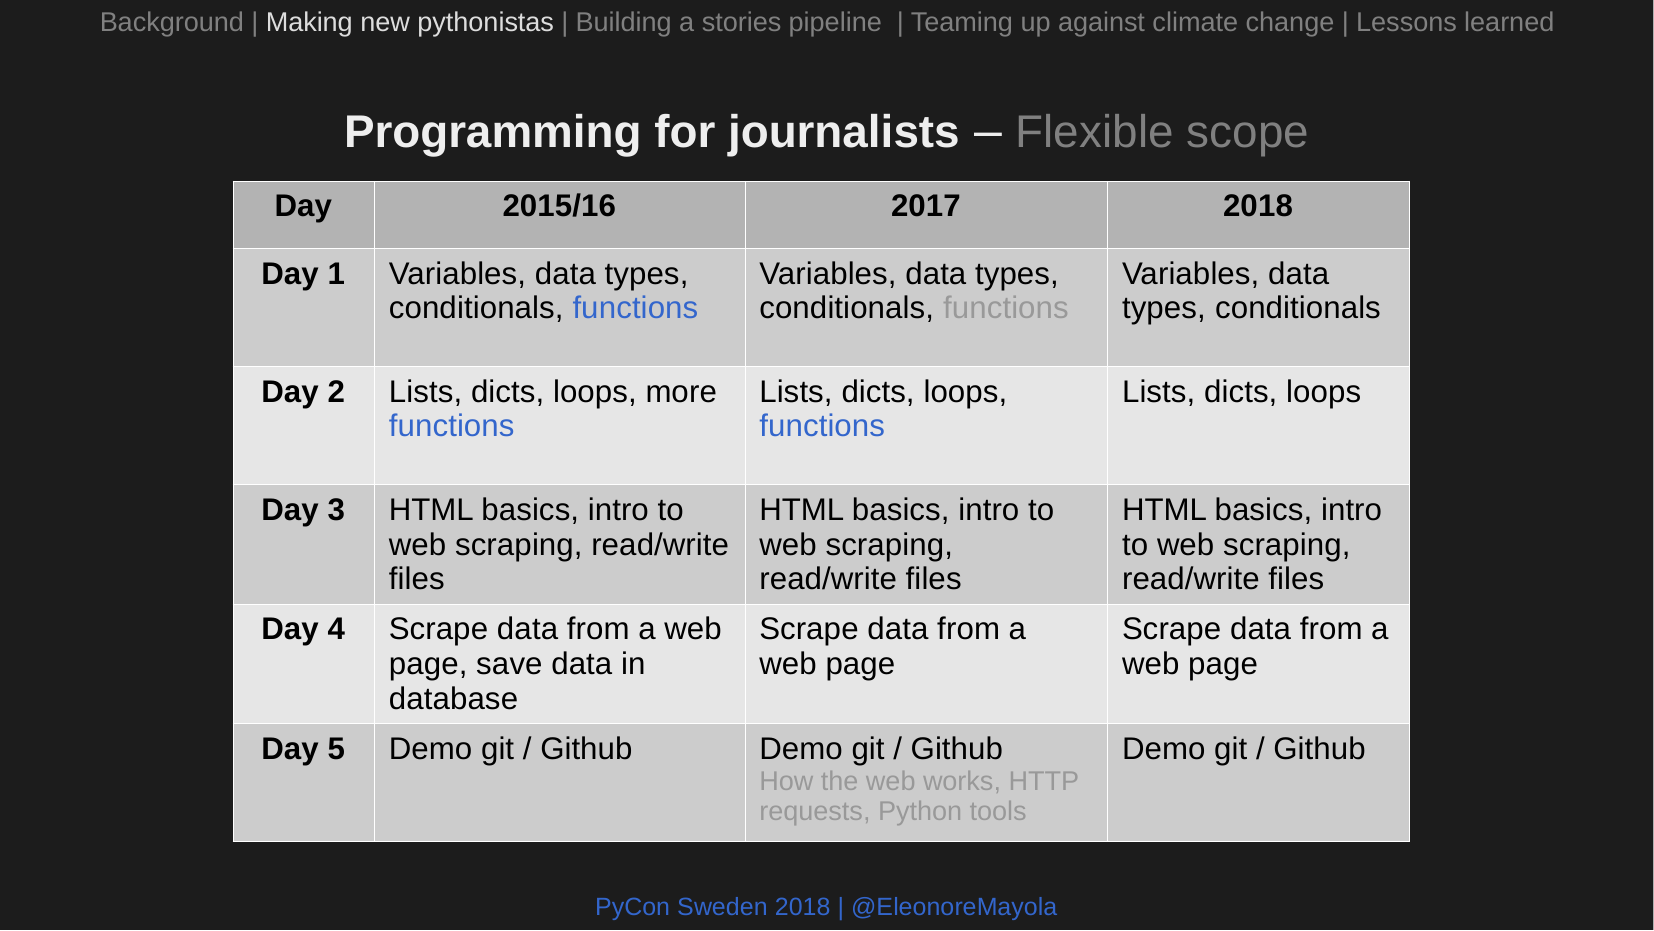

Background | Making new pythonistas | Building a stories pipeline | Teaming up against climate change | Lessons learned
Programming for journalists – Flexible scope
| Day | 2015/16 | 2017 | 2018 |
| --- | --- | --- | --- |
| Day 1 | Variables, data types, conditionals, functions | Variables, data types, conditionals, functions | Variables, data types, conditionals |
| Day 2 | Lists, dicts, loops, more functions | Lists, dicts, loops, functions | Lists, dicts, loops |
| Day 3 | HTML basics, intro to web scraping, read/write files | HTML basics, intro to web scraping, read/write files | HTML basics, intro to web scraping, read/write files |
| Day 4 | Scrape data from a web page, save data in database | Scrape data from a web page | Scrape data from a web page |
| Day 5 | Demo git / Github | Demo git / Github How the web works, HTTP requests, Python tools | Demo git / Github |
PyCon Sweden 2018 | @EleonoreMayola